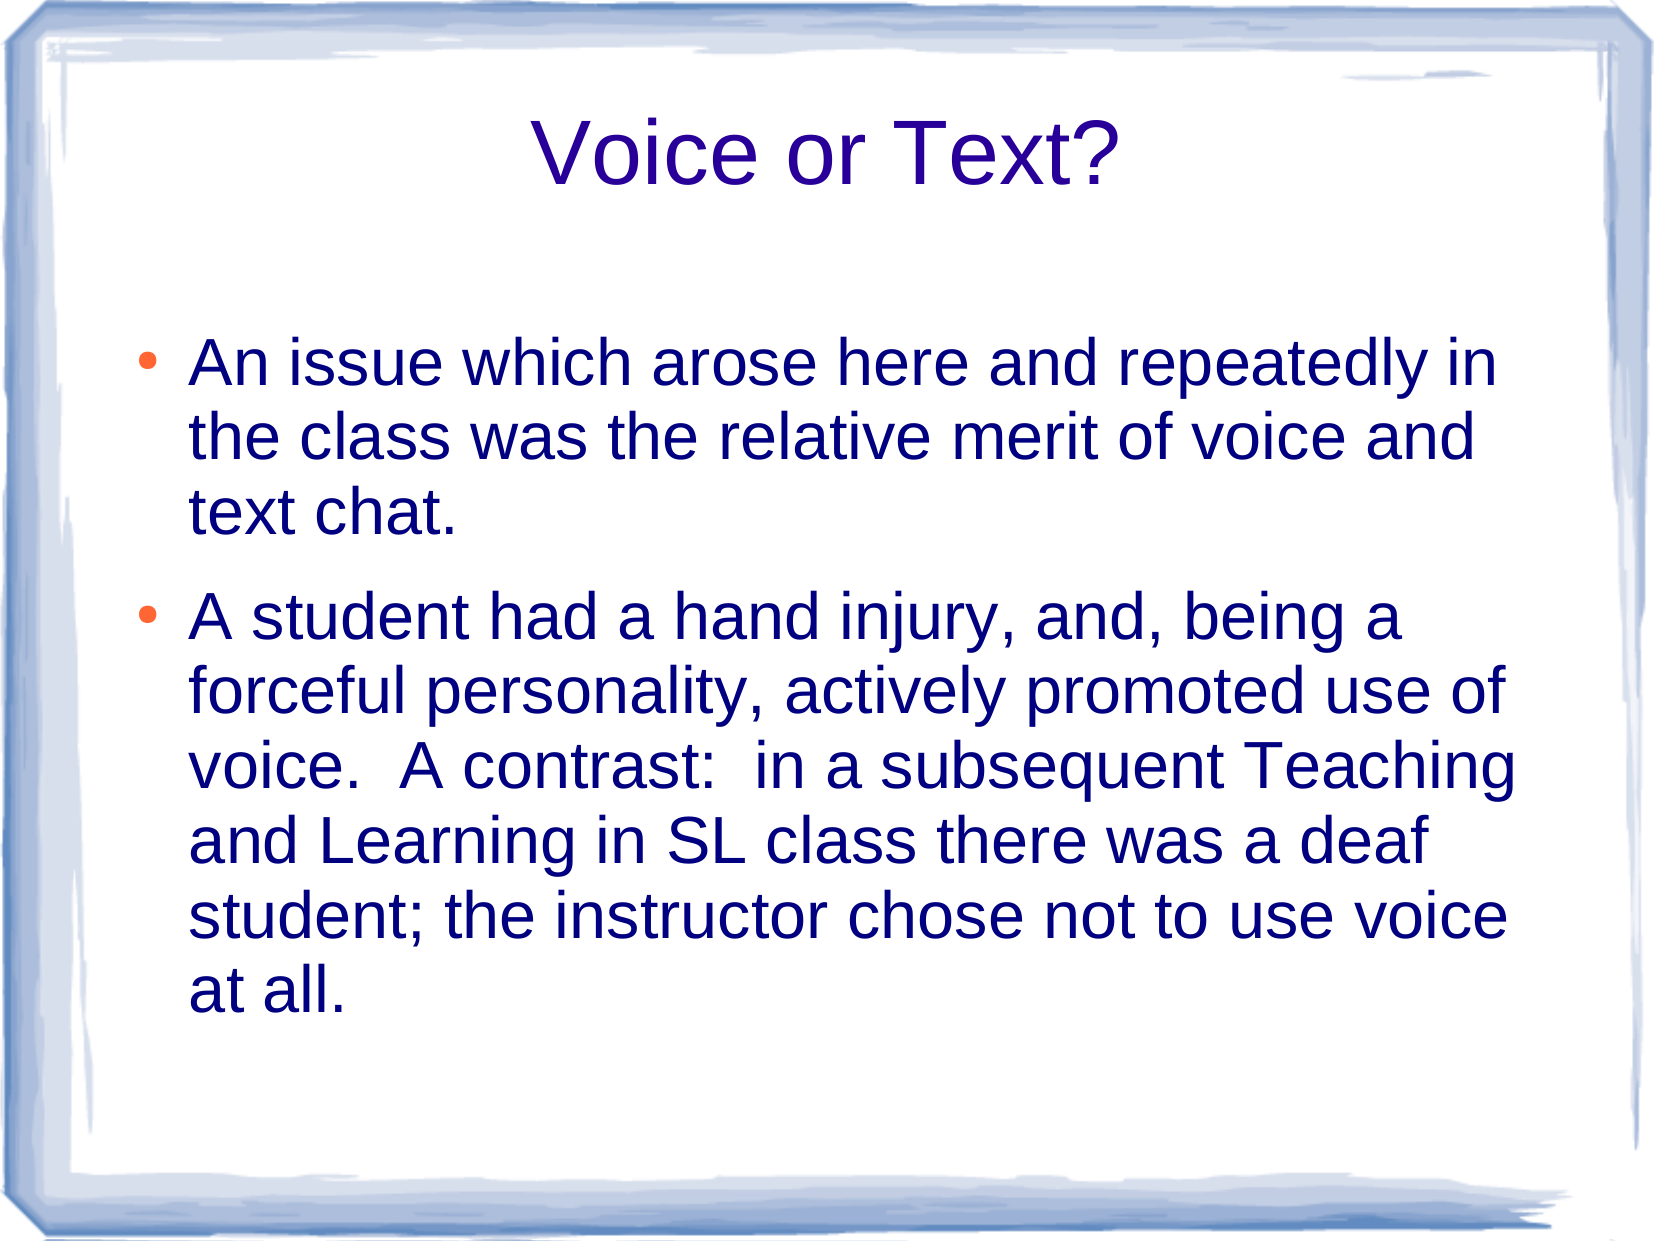

# Voice or Text?
An issue which arose here and repeatedly in the class was the relative merit of voice and text chat.
A student had a hand injury, and, being a forceful personality, actively promoted use of voice. A contrast: in a subsequent Teaching and Learning in SL class there was a deaf student; the instructor chose not to use voice at all.